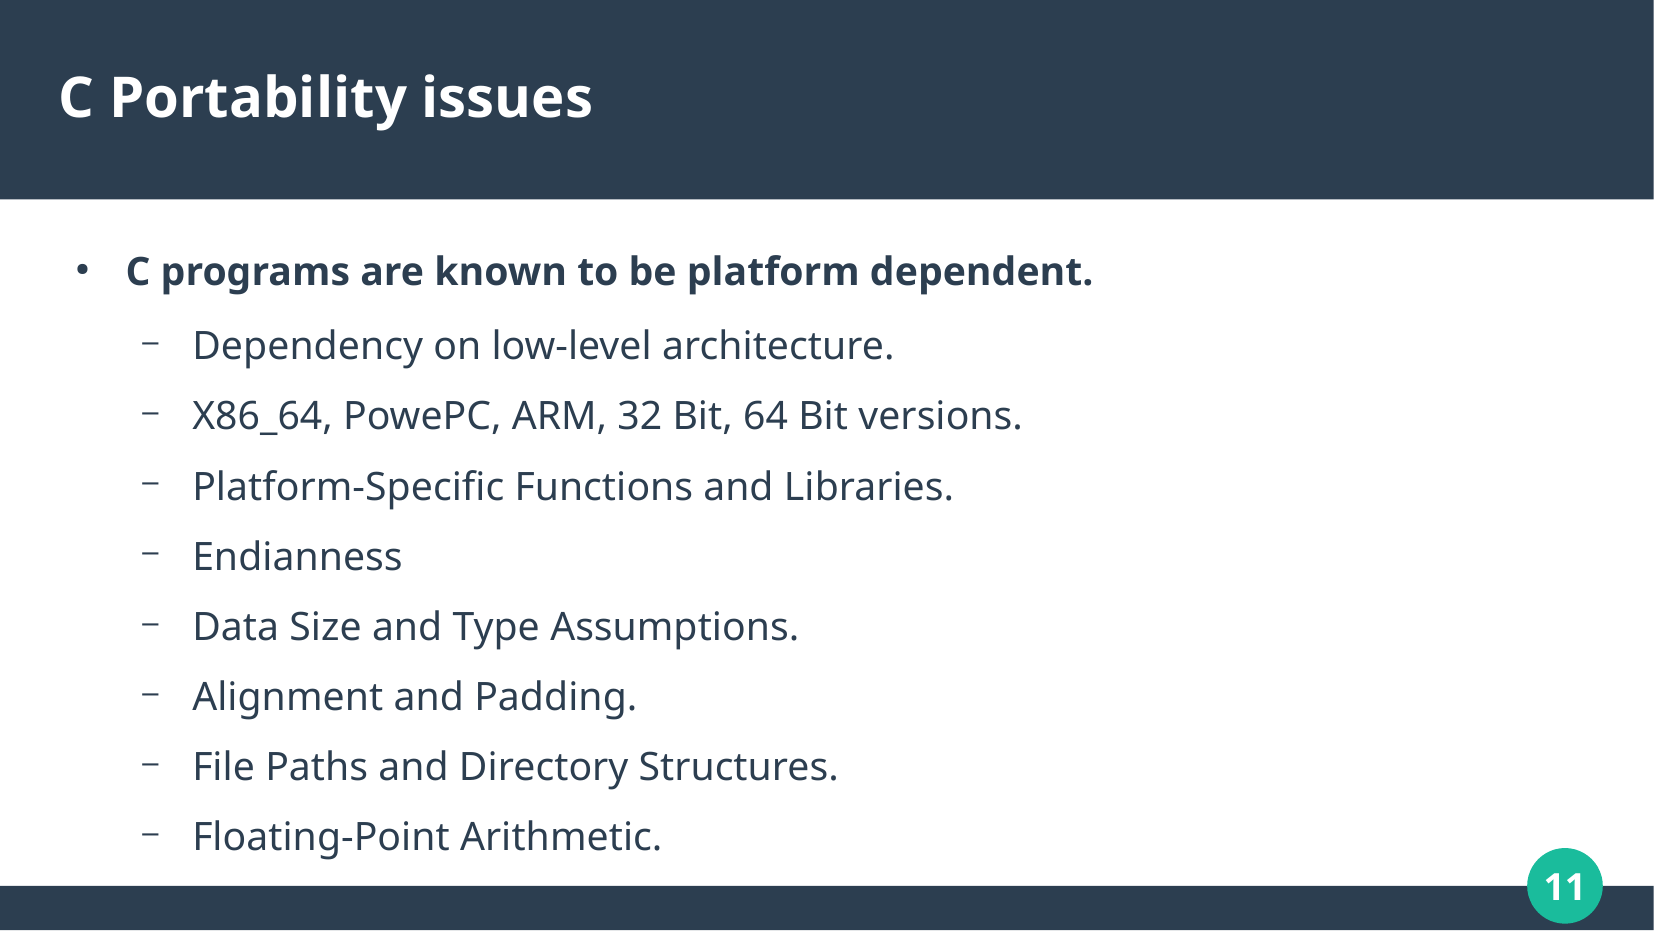

# C Portability issues
C programs are known to be platform dependent.
Dependency on low-level architecture.
X86_64, PowePC, ARM, 32 Bit, 64 Bit versions.
Platform-Specific Functions and Libraries.
Endianness
Data Size and Type Assumptions.
Alignment and Padding.
File Paths and Directory Structures.
Floating-Point Arithmetic.